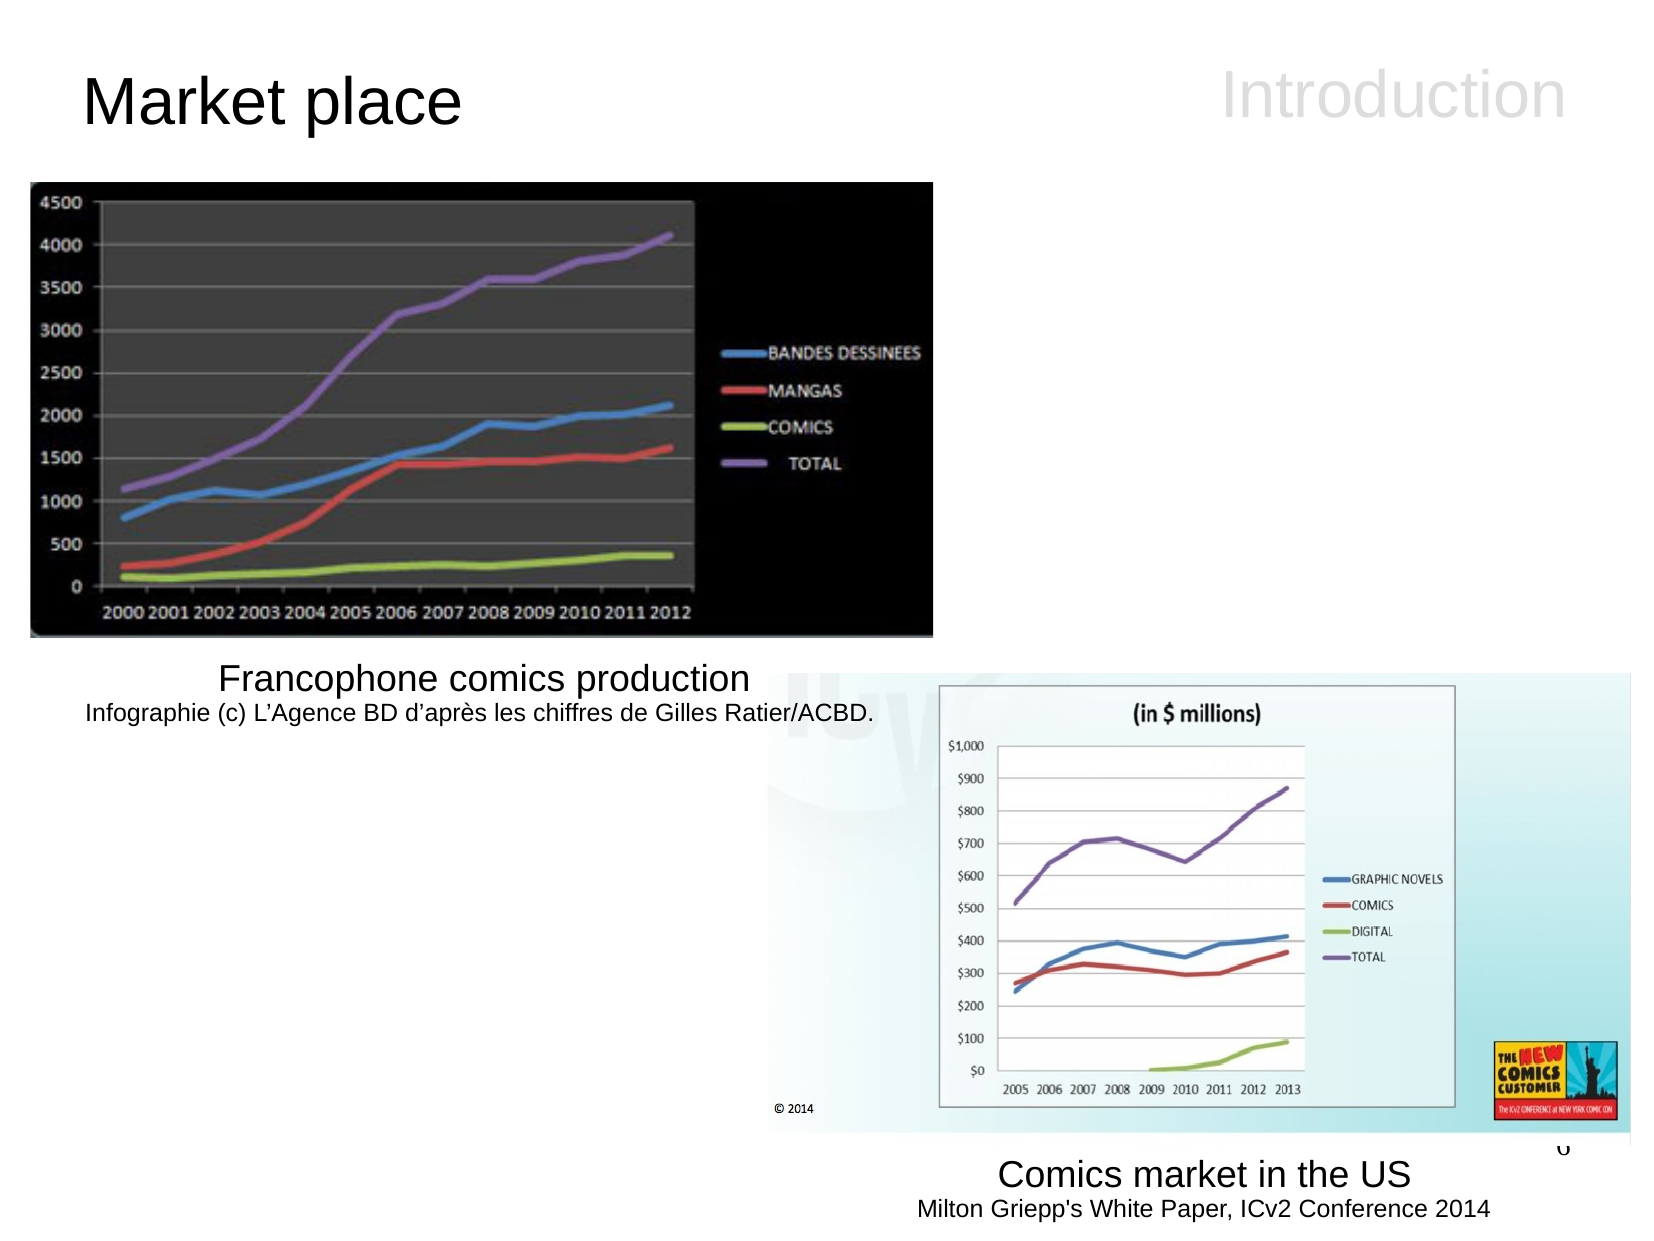

# Market place
Francophone comics production
Infographie (c) L’Agence BD d’après les chiffres de Gilles Ratier/ACBD.
6
Comics market in the US
Milton Griepp's White Paper, ICv2 Conference 2014